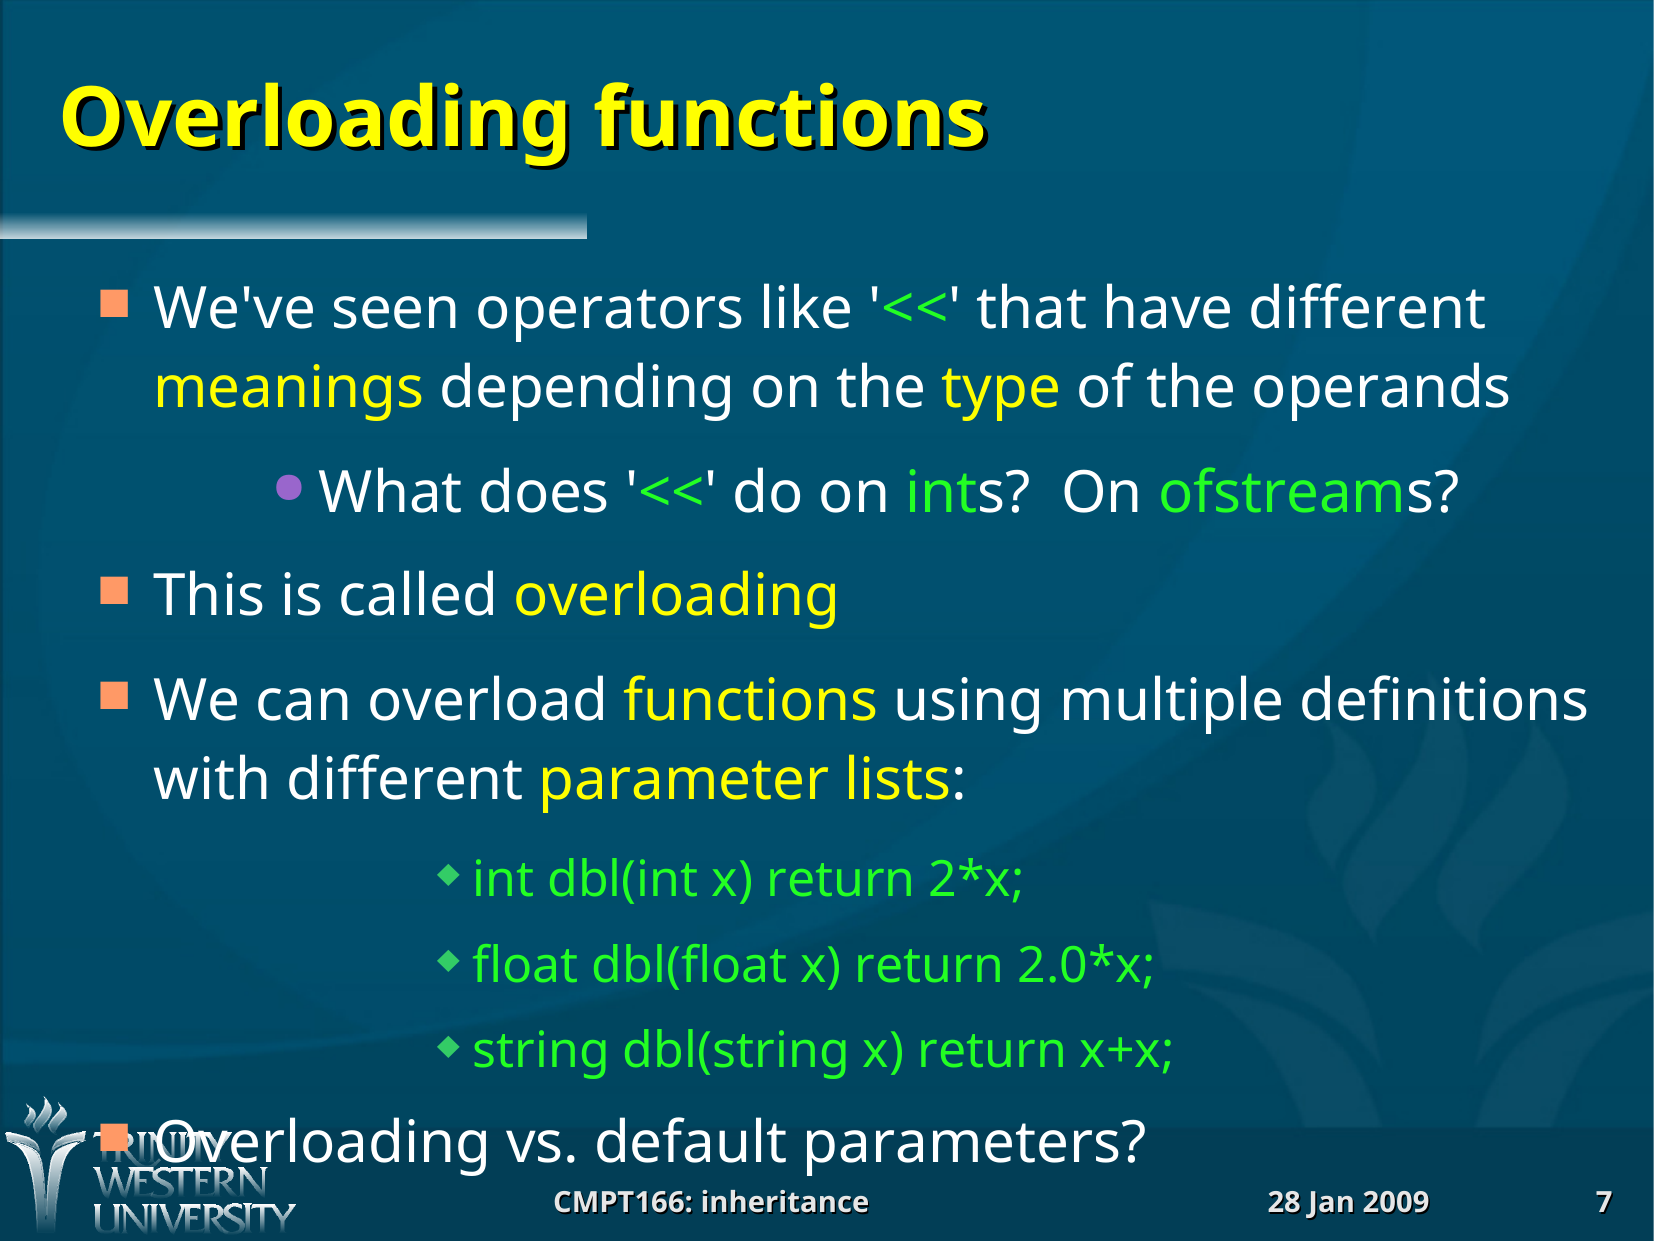

# Overloading functions
We've seen operators like '<<' that have different meanings depending on the type of the operands
What does '<<' do on ints? On ofstreams?
This is called overloading
We can overload functions using multiple definitions with different parameter lists:
int dbl(int x) return 2*x;
float dbl(float x) return 2.0*x;
string dbl(string x) return x+x;
Overloading vs. default parameters?
CMPT166: inheritance
28 Jan 2009
7